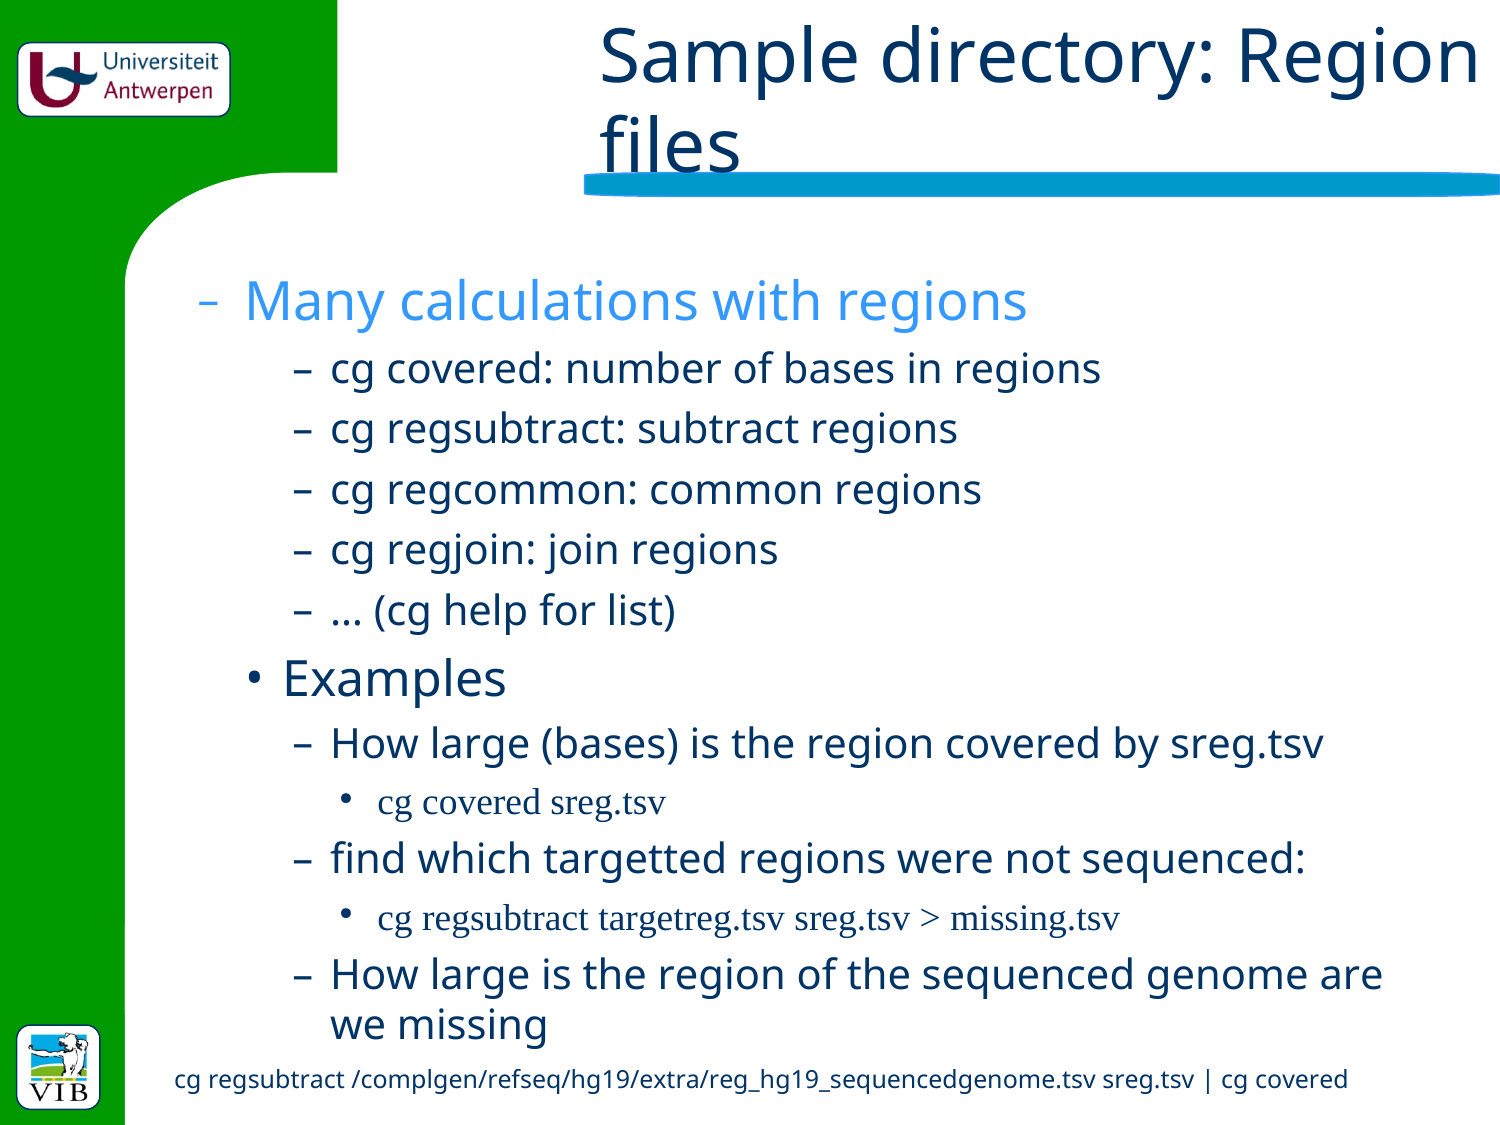

# Sample directory: Region files
Many calculations with regions
cg covered: number of bases in regions
cg regsubtract: subtract regions
cg regcommon: common regions
cg regjoin: join regions
… (cg help for list)
Examples
How large (bases) is the region covered by sreg.tsv
cg covered sreg.tsv
find which targetted regions were not sequenced:
cg regsubtract targetreg.tsv sreg.tsv > missing.tsv
How large is the region of the sequenced genome are we missing
cg regsubtract /complgen/refseq/hg19/extra/reg_hg19_sequencedgenome.tsv sreg.tsv | cg covered